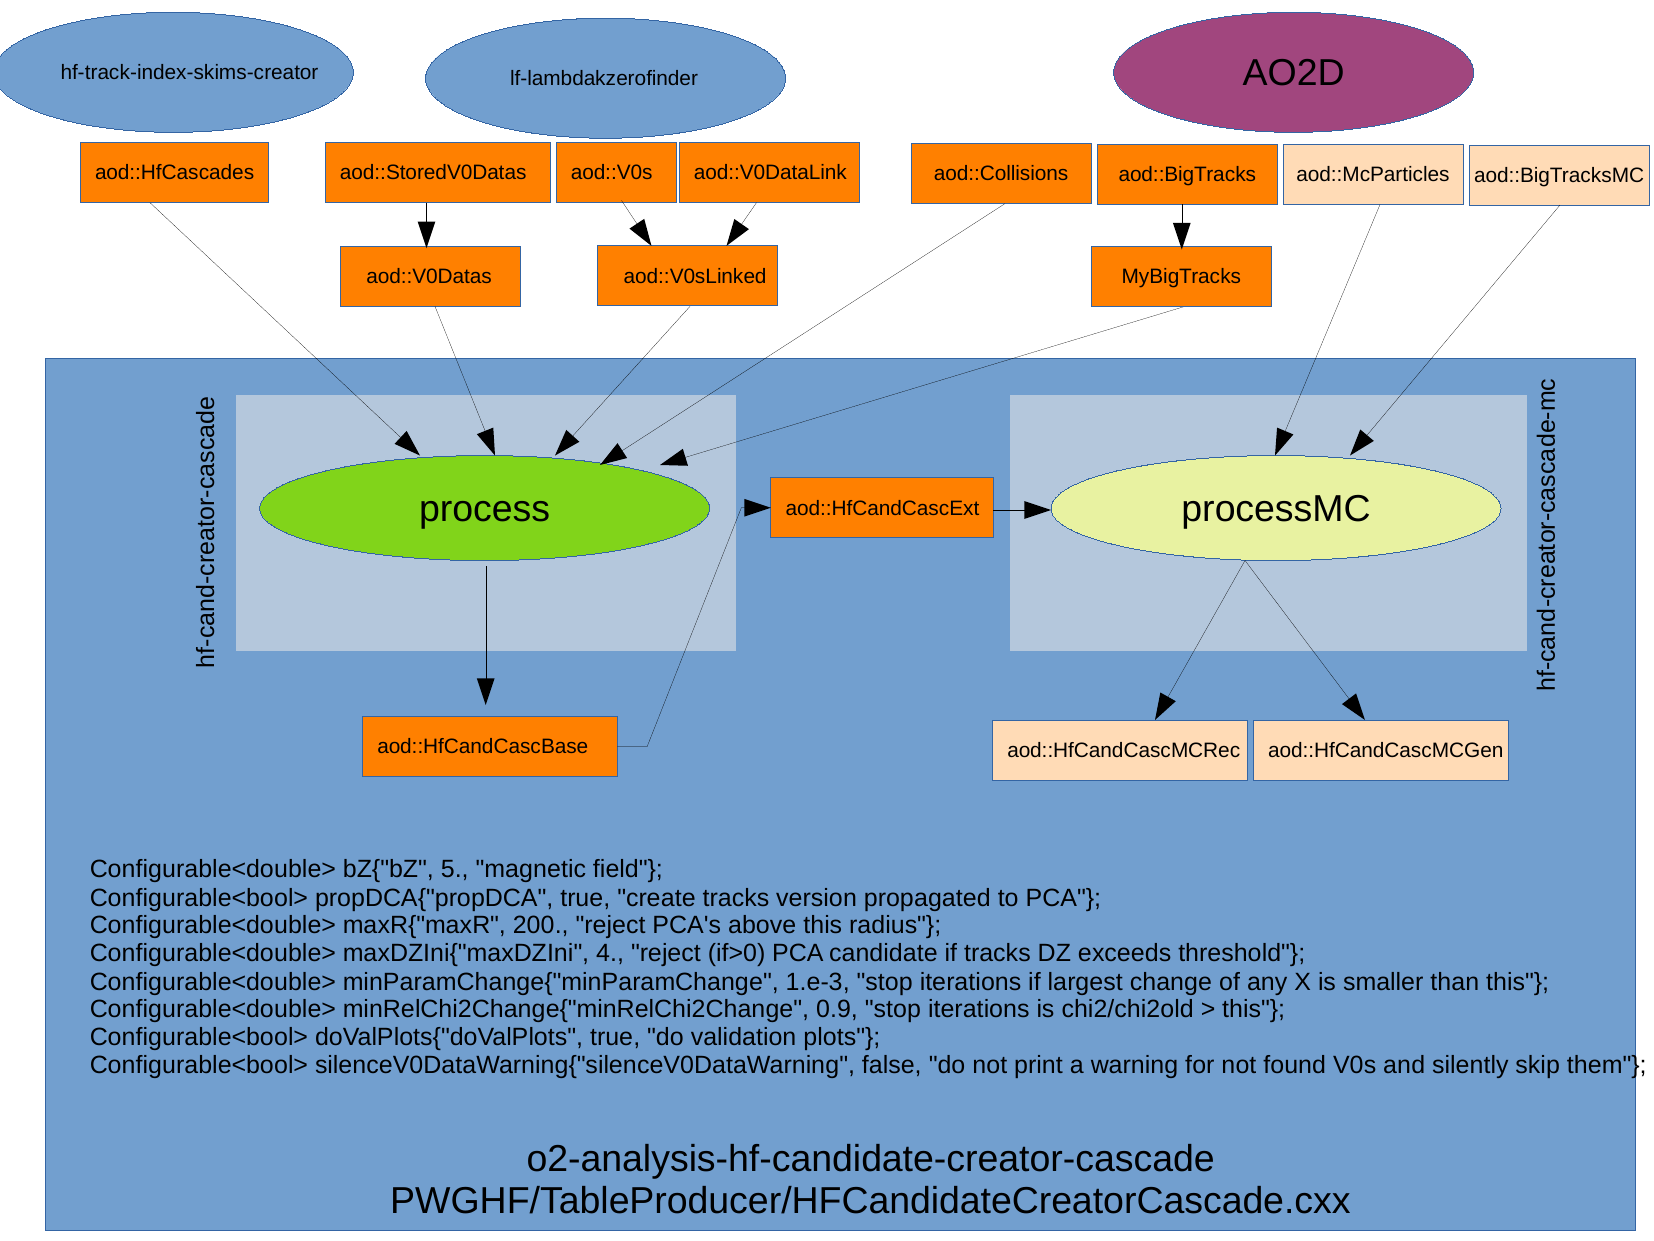

hf-track-index-skims-creator
AO2D
 lf-lambdakzerofinder
aod::HfCascades
aod::StoredV0Datas
aod::V0s
aod::V0DataLink
aod::Collisions
aod::BigTracks
aod::McParticles
aod::BigTracksMC
 aod::V0sLinked
 aod::V0Datas
MyBigTracks
process
processMC
aod::HfCandCascExt
hf-cand-creator-cascade
hf-cand-creator-cascade-mc
aod::HfCandCascBase
aod::HfCandCascMCRec
aod::HfCandCascMCGen
 Configurable<double> bZ{"bZ", 5., "magnetic field"};
 Configurable<bool> propDCA{"propDCA", true, "create tracks version propagated to PCA"};
 Configurable<double> maxR{"maxR", 200., "reject PCA's above this radius"};
 Configurable<double> maxDZIni{"maxDZIni", 4., "reject (if>0) PCA candidate if tracks DZ exceeds threshold"};
 Configurable<double> minParamChange{"minParamChange", 1.e-3, "stop iterations if largest change of any X is smaller than this"};
 Configurable<double> minRelChi2Change{"minRelChi2Change", 0.9, "stop iterations is chi2/chi2old > this"};
 Configurable<bool> doValPlots{"doValPlots", true, "do validation plots"};
 Configurable<bool> silenceV0DataWarning{"silenceV0DataWarning", false, "do not print a warning for not found V0s and silently skip them"};
o2-analysis-hf-candidate-creator-cascade
PWGHF/TableProducer/HFCandidateCreatorCascade.cxx